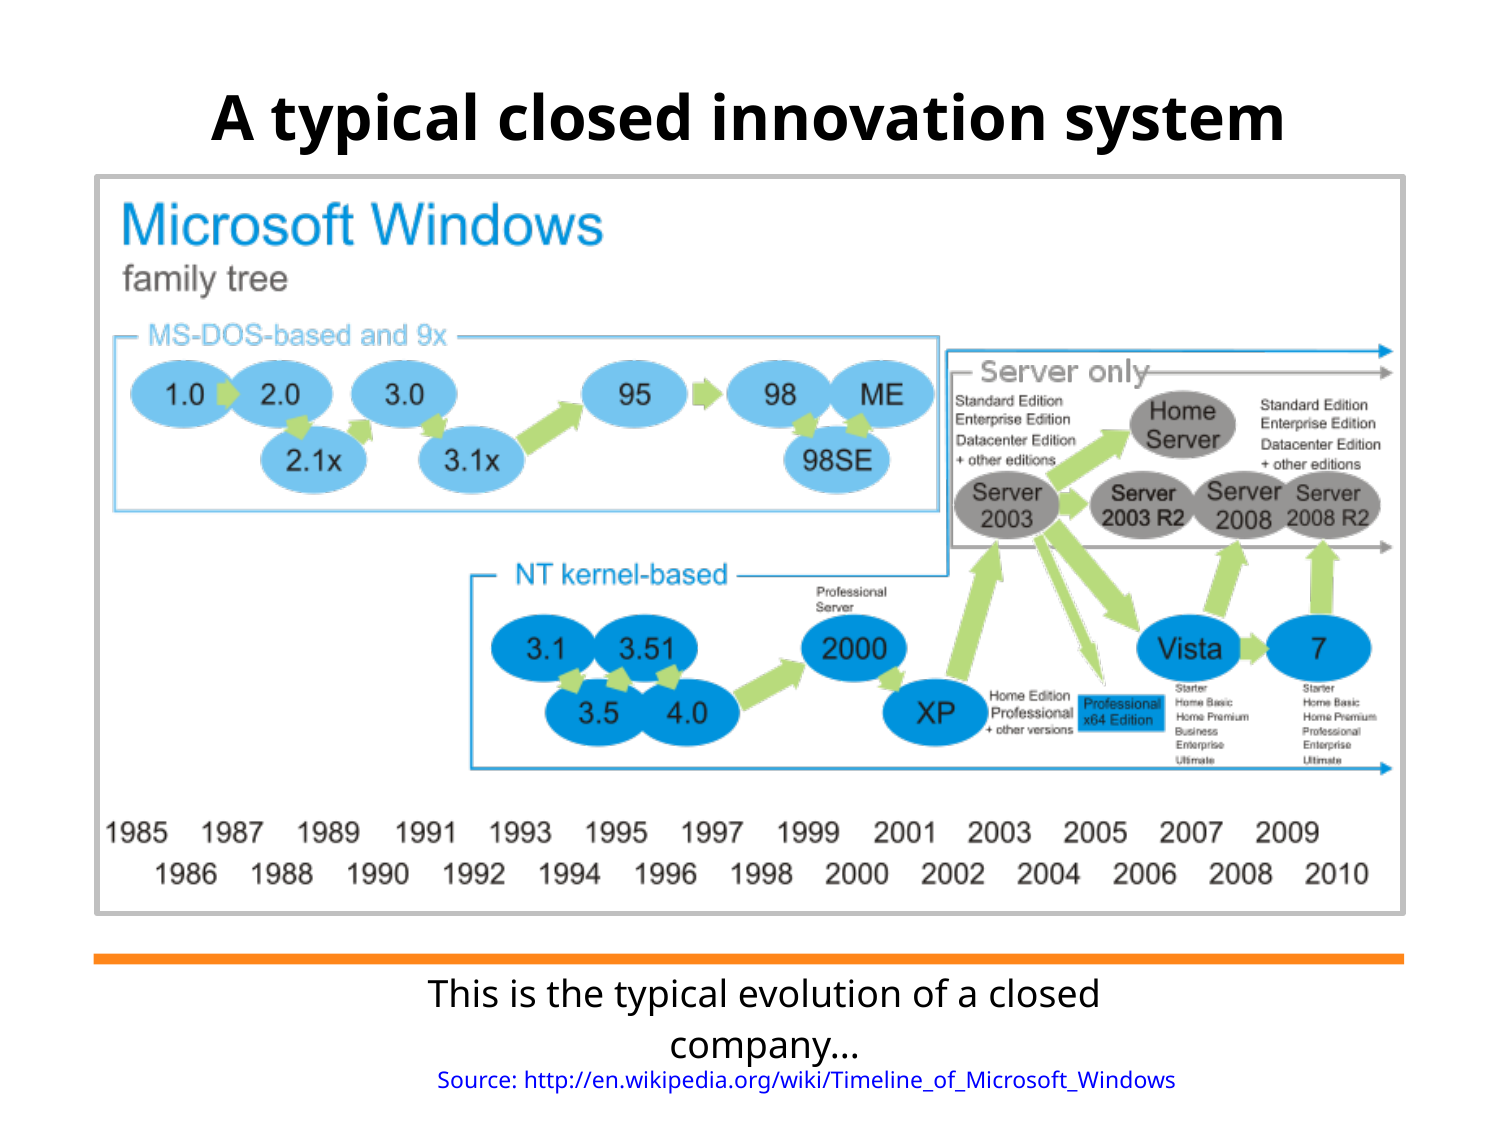

# A typical closed innovation system
This is the typical evolution of a closed company...
Source: http://en.wikipedia.org/wiki/Timeline_of_Microsoft_Windows